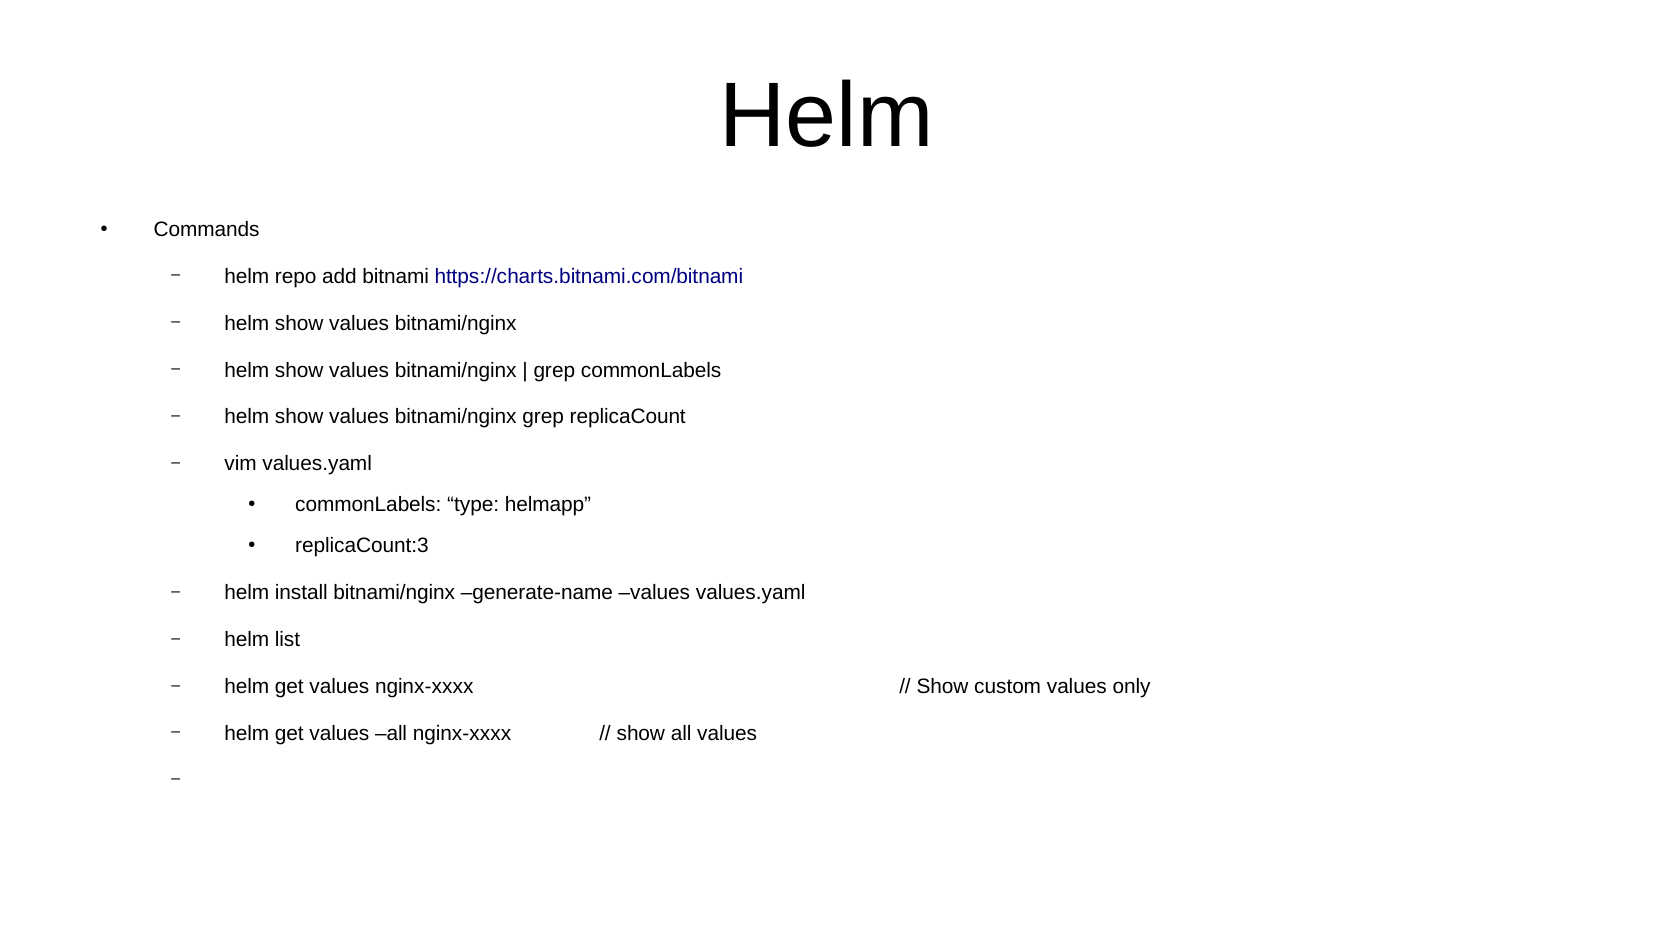

# Helm
Commands
helm repo add bitnami https://charts.bitnami.com/bitnami
helm show values bitnami/nginx
helm show values bitnami/nginx | grep commonLabels
helm show values bitnami/nginx grep replicaCount
vim values.yaml
commonLabels: “type: helmapp”
replicaCount:3
helm install bitnami/nginx –generate-name –values values.yaml
helm list
helm get values nginx-xxxx				 		// Show custom values only
helm get values –all nginx-xxxx 		// show all values